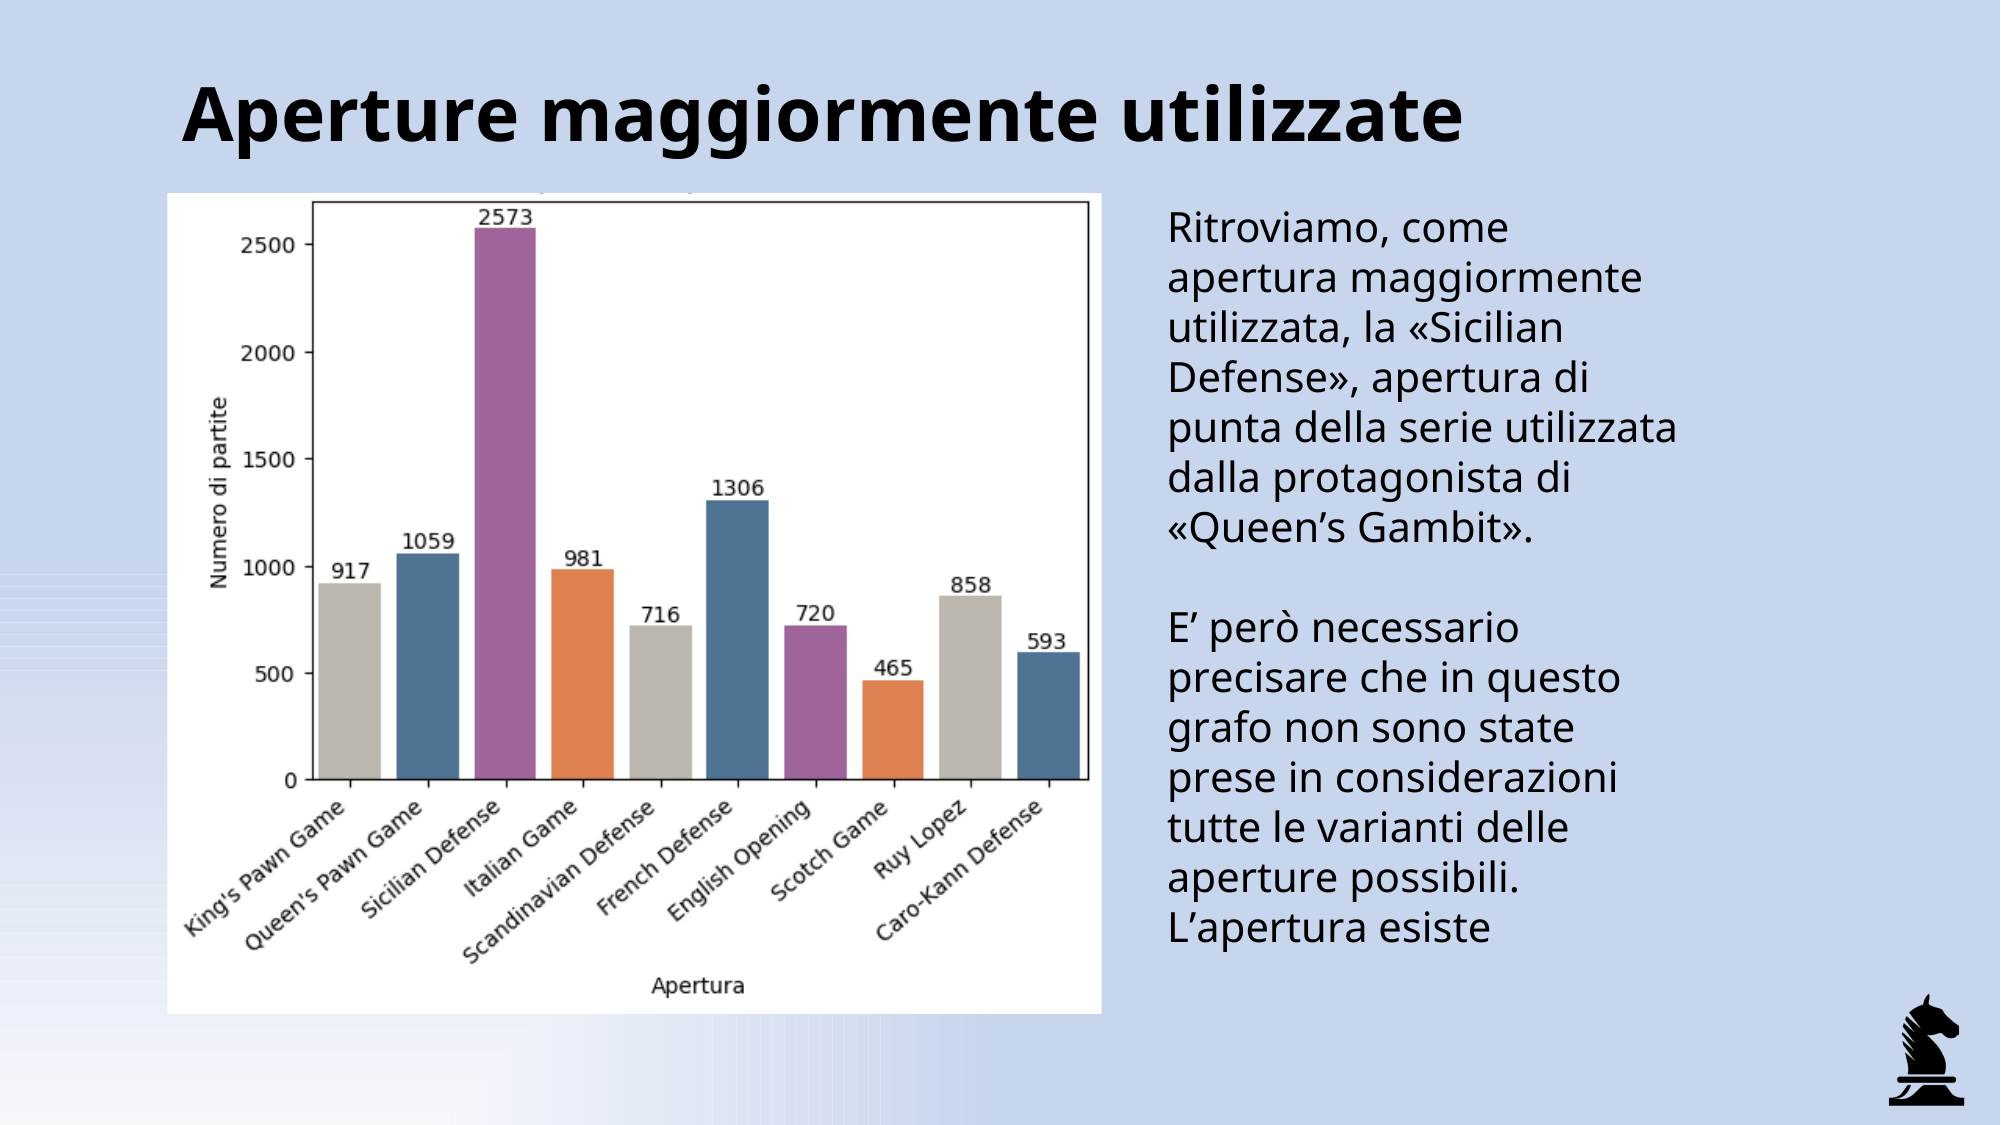

Aperture maggiormente utilizzate
Ritroviamo, come apertura maggiormente utilizzata, la «Sicilian Defense», apertura di punta della serie utilizzata dalla protagonista di «Queen’s Gambit».
E’ però necessario precisare che in questo grafo non sono state prese in considerazioni tutte le varianti delle aperture possibili. L’apertura esiste